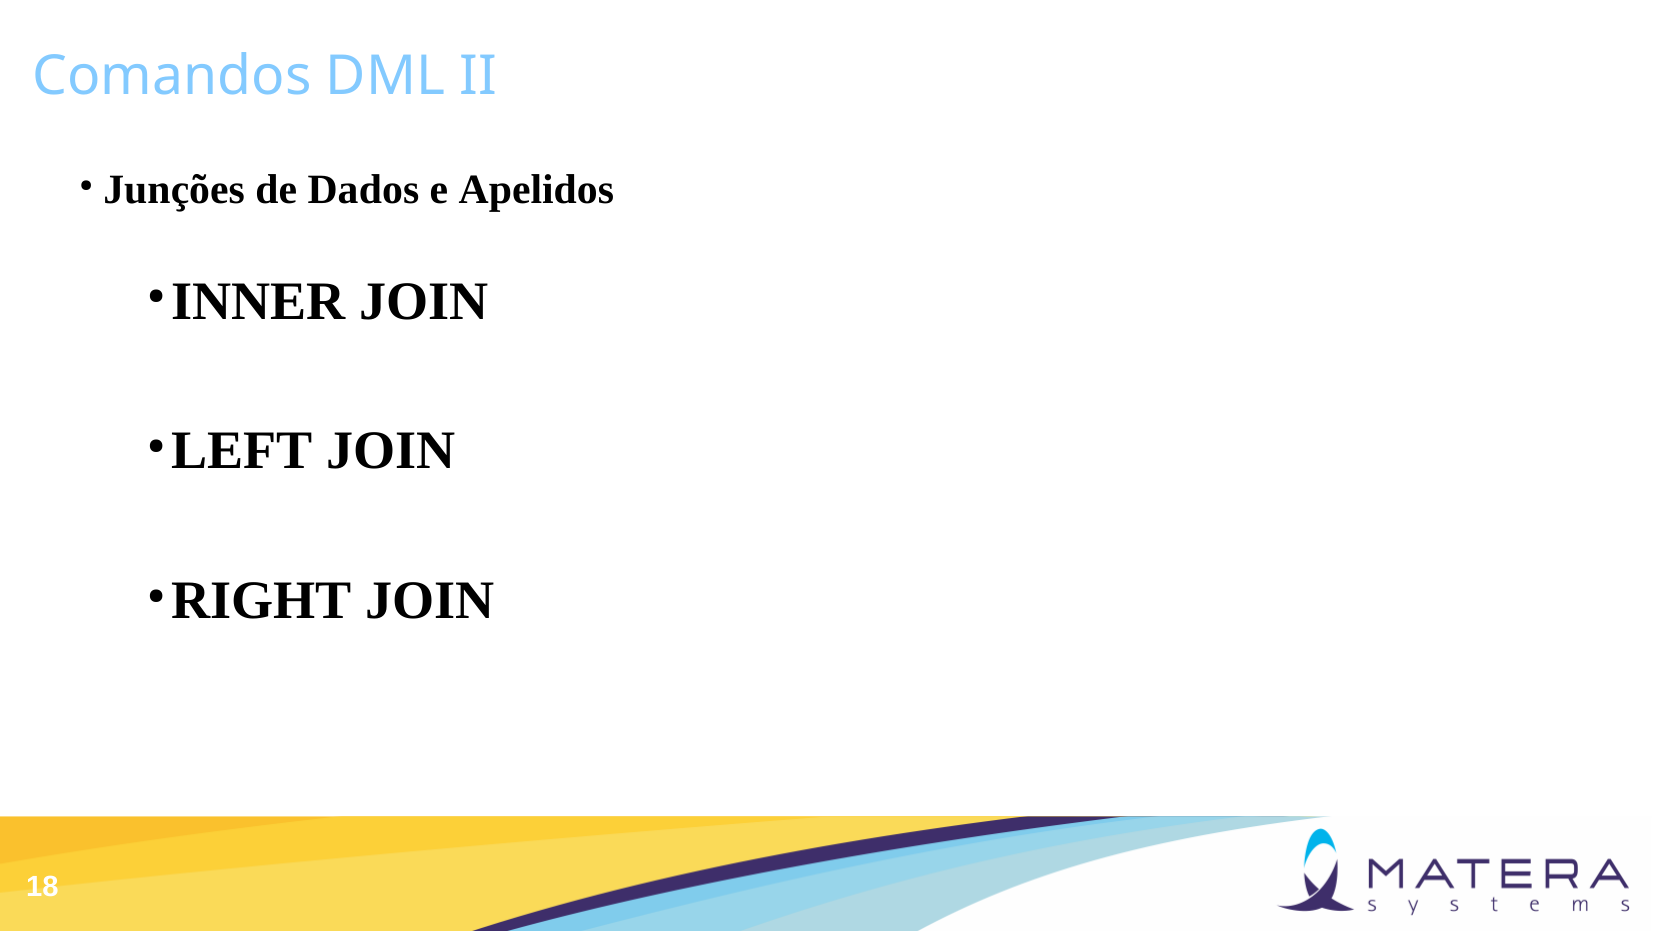

# Comandos DML II
Junções de Dados e Apelidos
INNER JOIN
LEFT JOIN
RIGHT JOIN